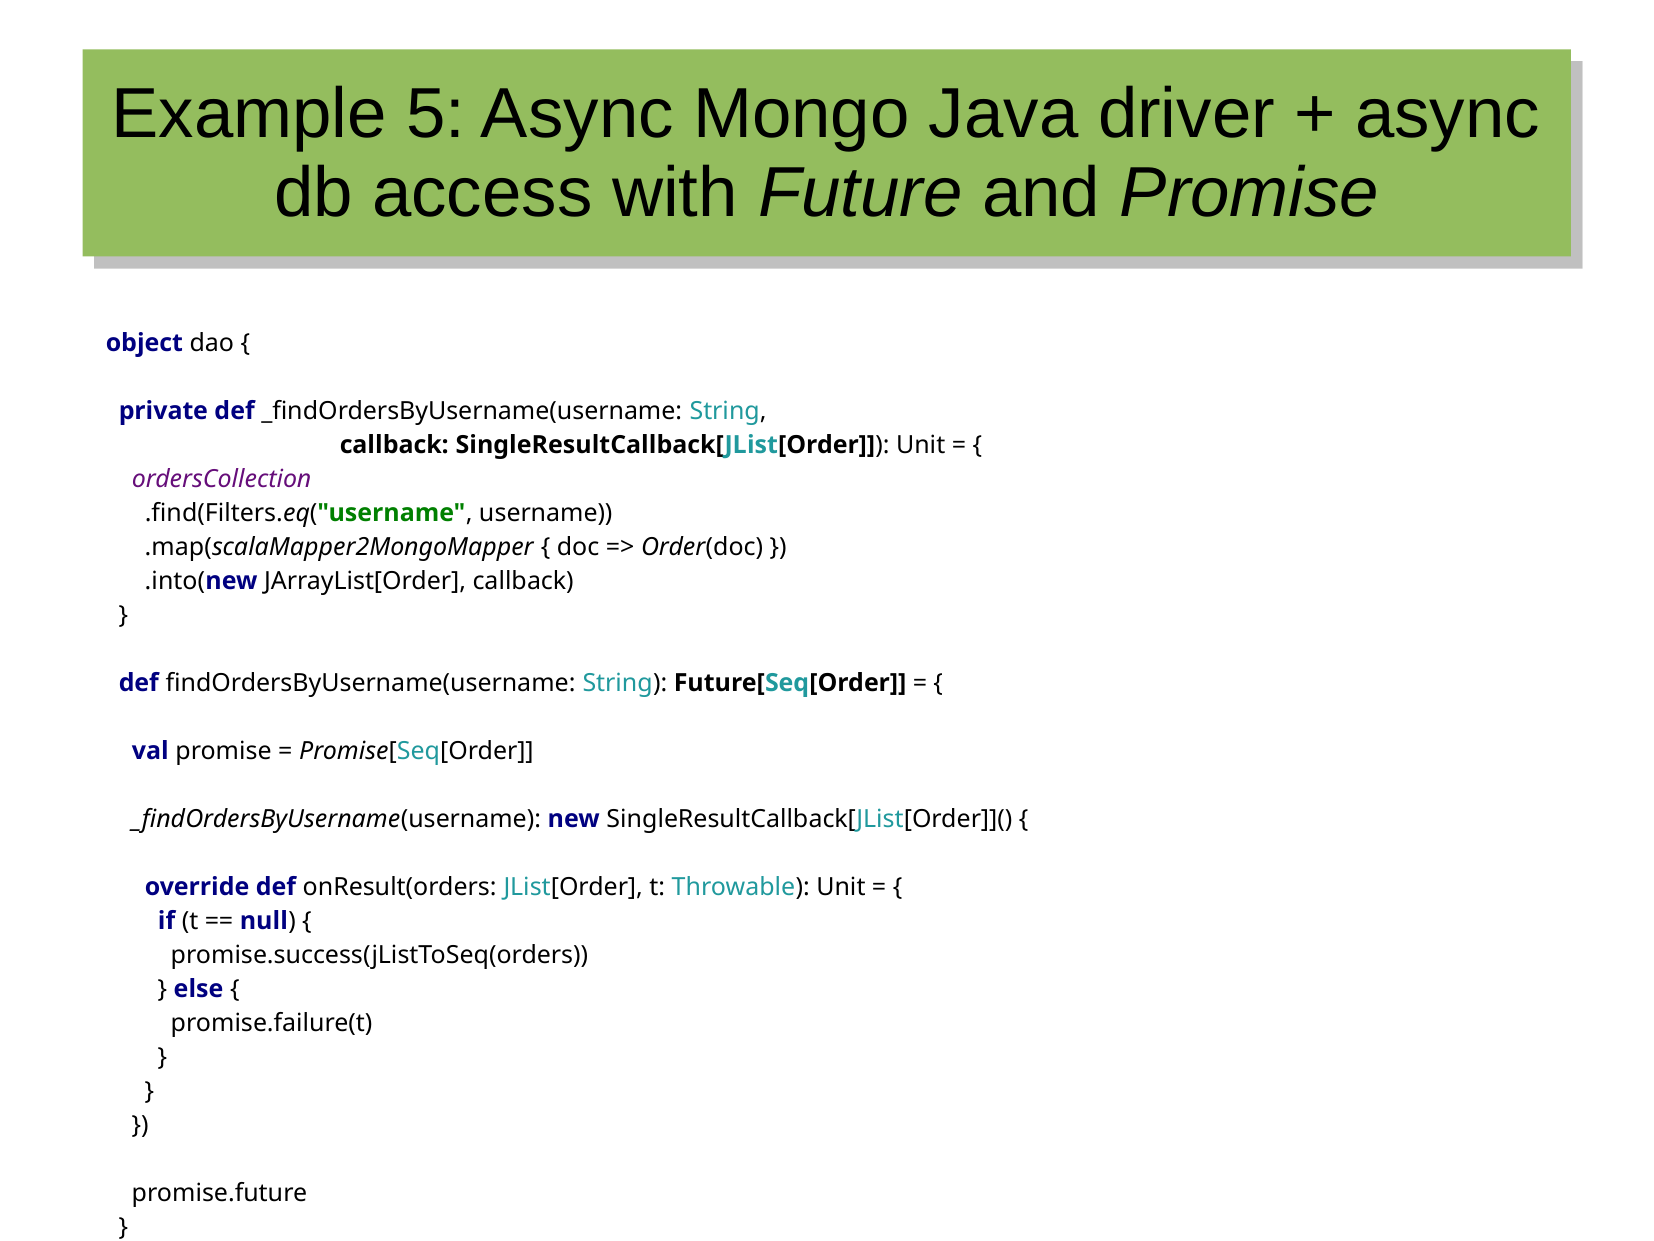

# Example 5: Async Mongo Java driver + async db access with Future and Promise
object dao {
 private def _findOrdersByUsername(username: String,
 callback: SingleResultCallback[JList[Order]]): Unit = {
 ordersCollection
 .find(Filters.eq("username", username))
 .map(scalaMapper2MongoMapper { doc => Order(doc) })
 .into(new JArrayList[Order], callback)
 }
 def findOrdersByUsername(username: String): Future[Seq[Order]] = {
 val promise = Promise[Seq[Order]]
 _findOrdersByUsername(username): new SingleResultCallback[JList[Order]]() {
 override def onResult(orders: JList[Order], t: Throwable): Unit = {
 if (t == null) {
 promise.success(jListToSeq(orders))
 } else {
 promise.failure(t)
 }
 }
 })
 promise.future
 }
}